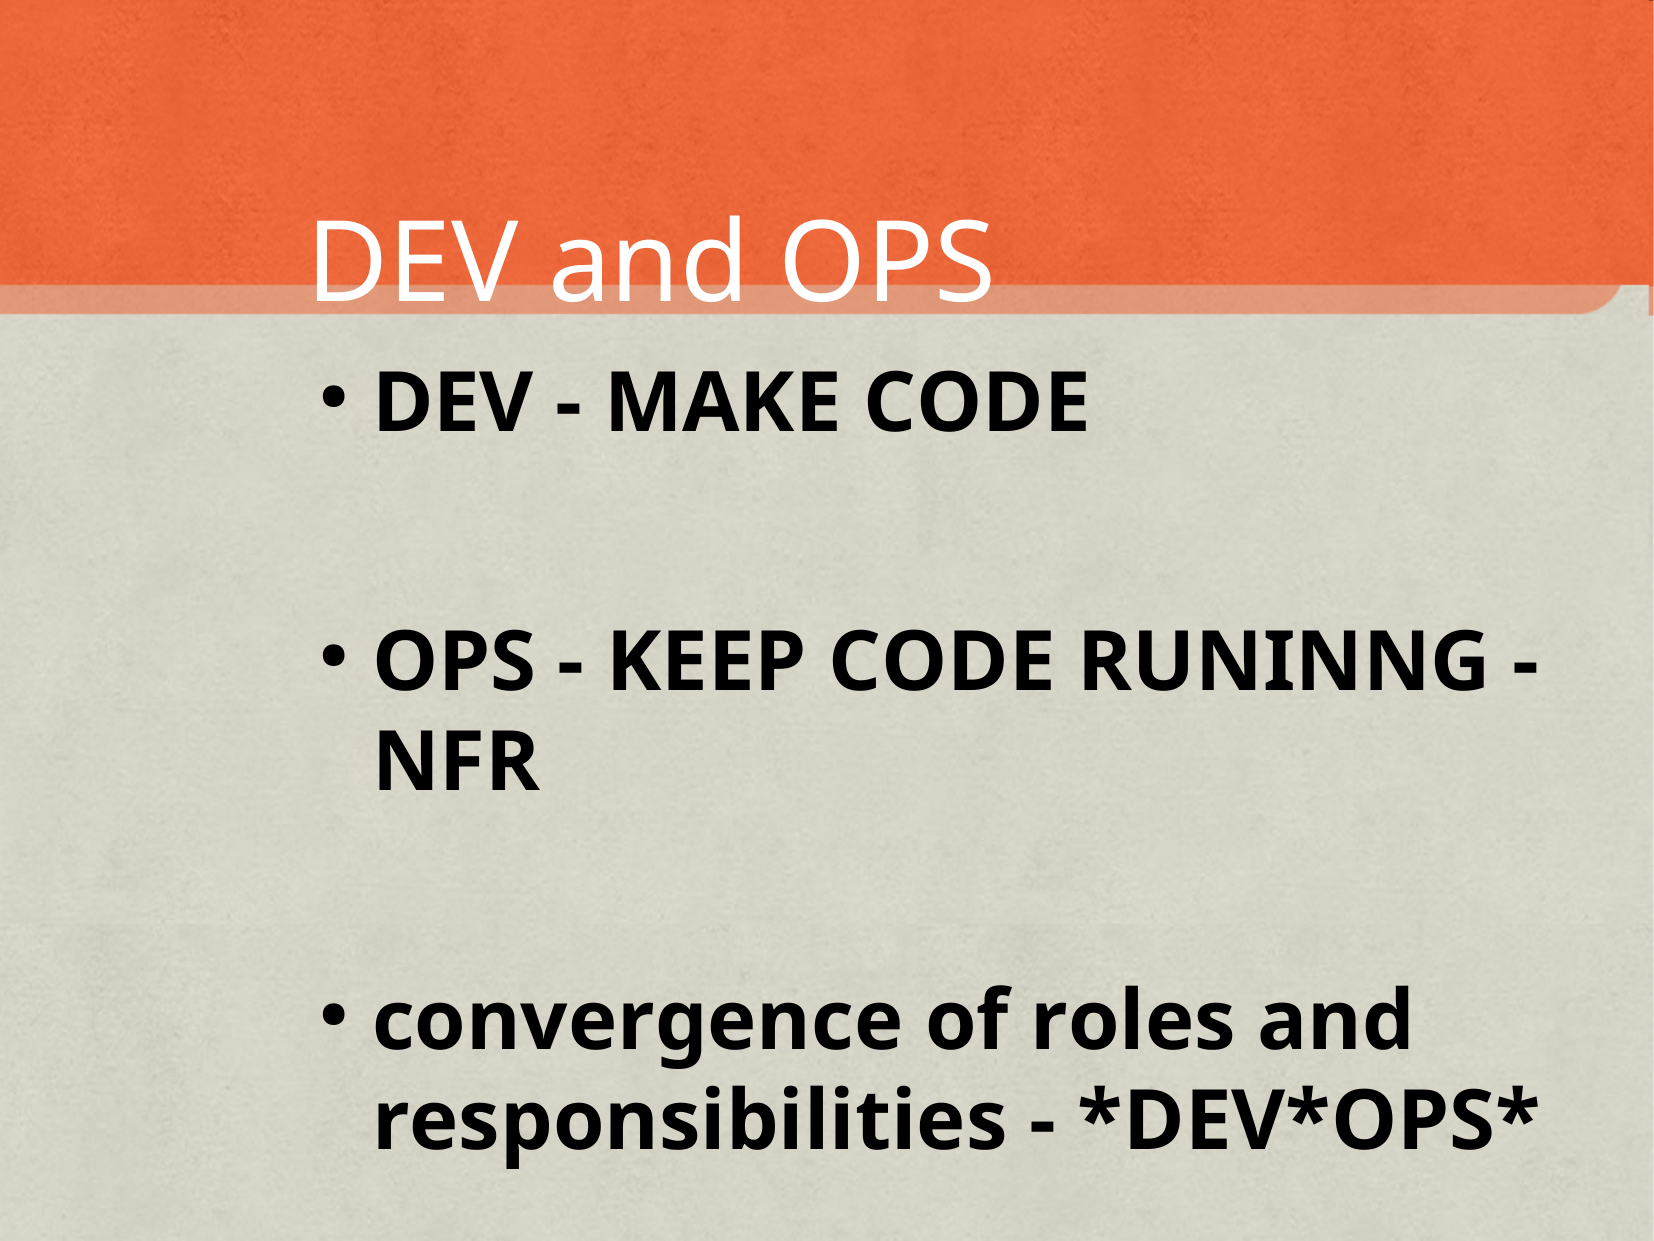

# DEV and OPS
DEV - MAKE CODE
OPS - KEEP CODE RUNINNG - NFR
convergence of roles and responsibilities - *DEV*OPS*